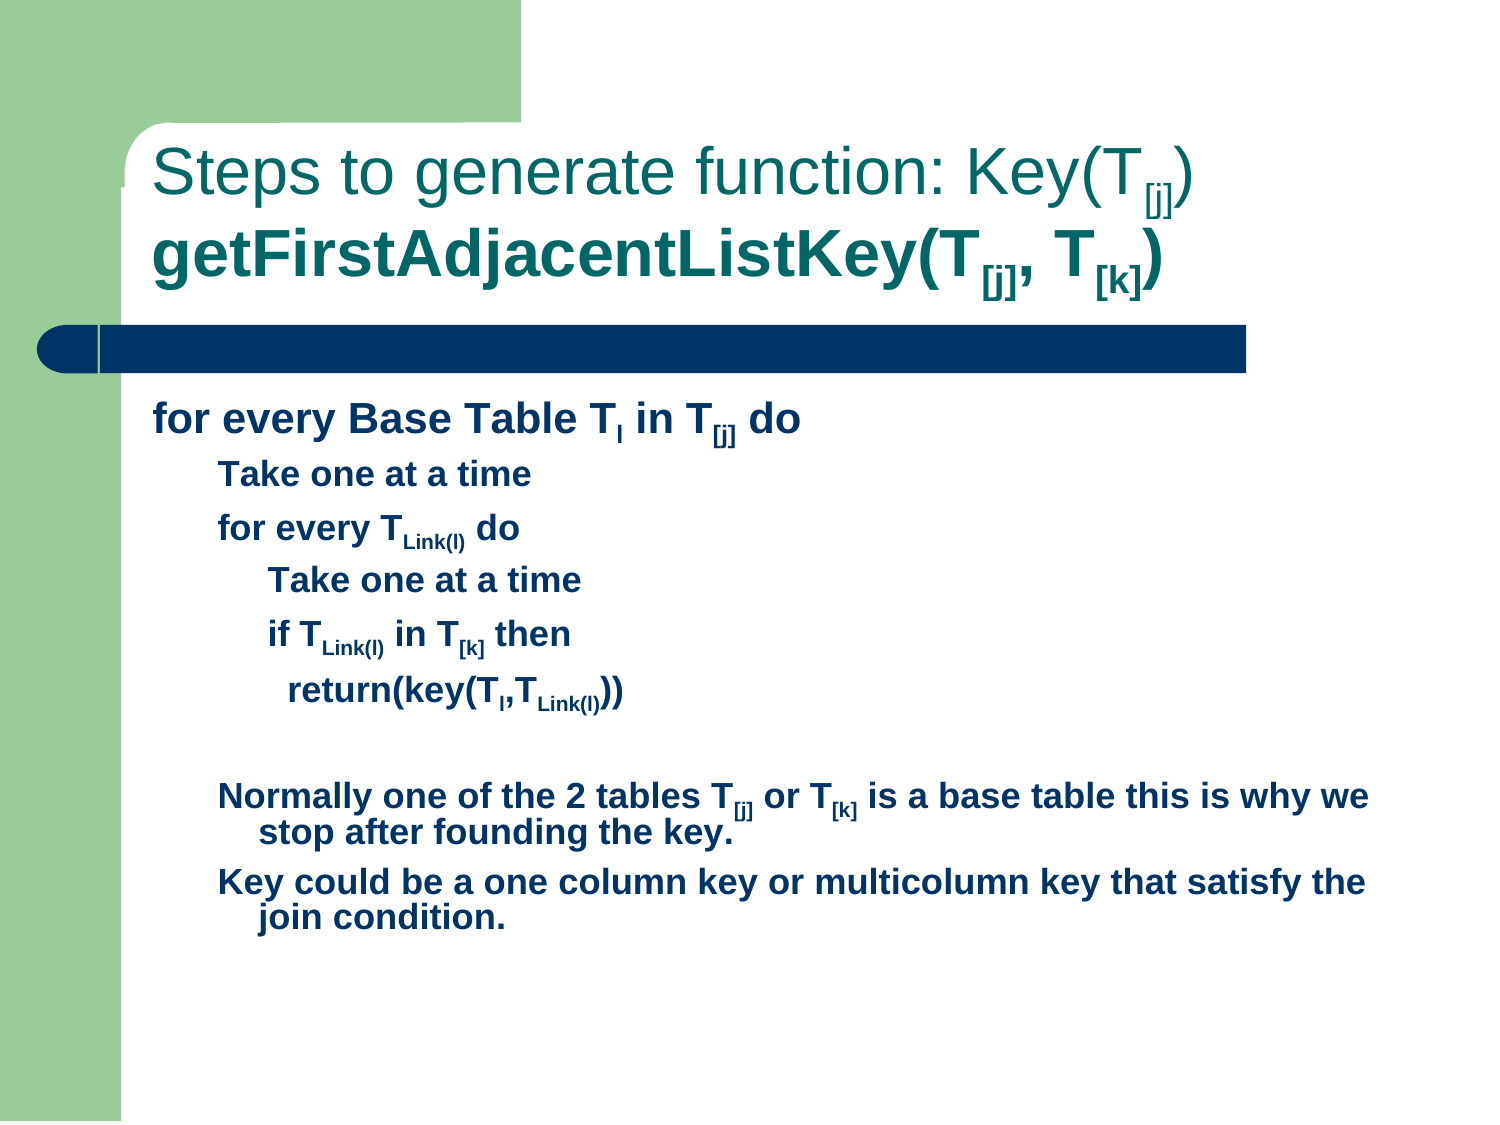

Steps to generate function: Key(T[j]) getFirstAdjacentListKey(T[j], T[k])
# for every Base Table Tl in T[j] do
Take one at a time
for every TLink(l) do
 Take one at a time
 if TLink(l) in T[k] then
 return(key(Tl,TLink(l)))
Normally one of the 2 tables T[j] or T[k] is a base table this is why we stop after founding the key.
Key could be a one column key or multicolumn key that satisfy the join condition.